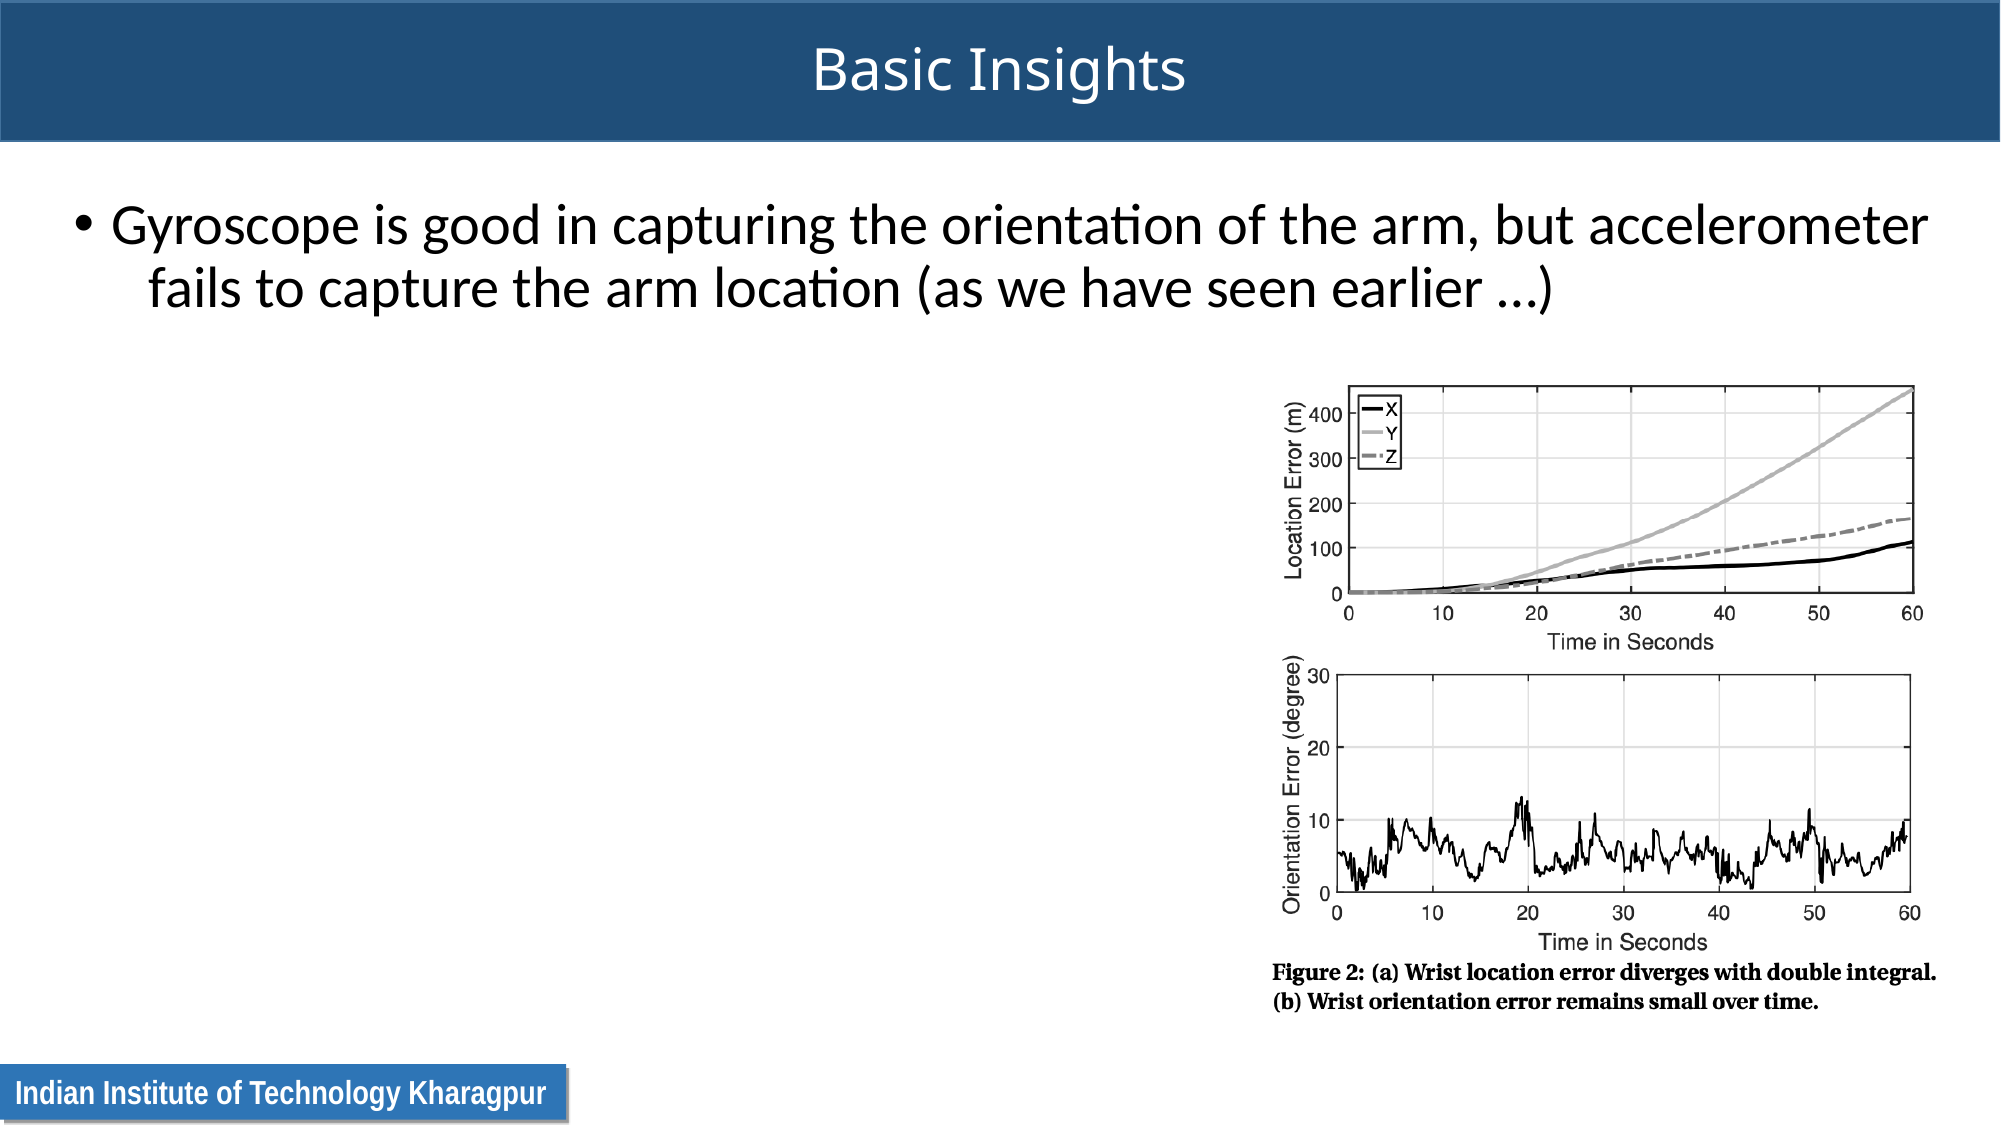

Basic Insights
# Gyroscope is good in capturing the orientation of the arm, but accelerometer fails to capture the arm location (as we have seen earlier …)